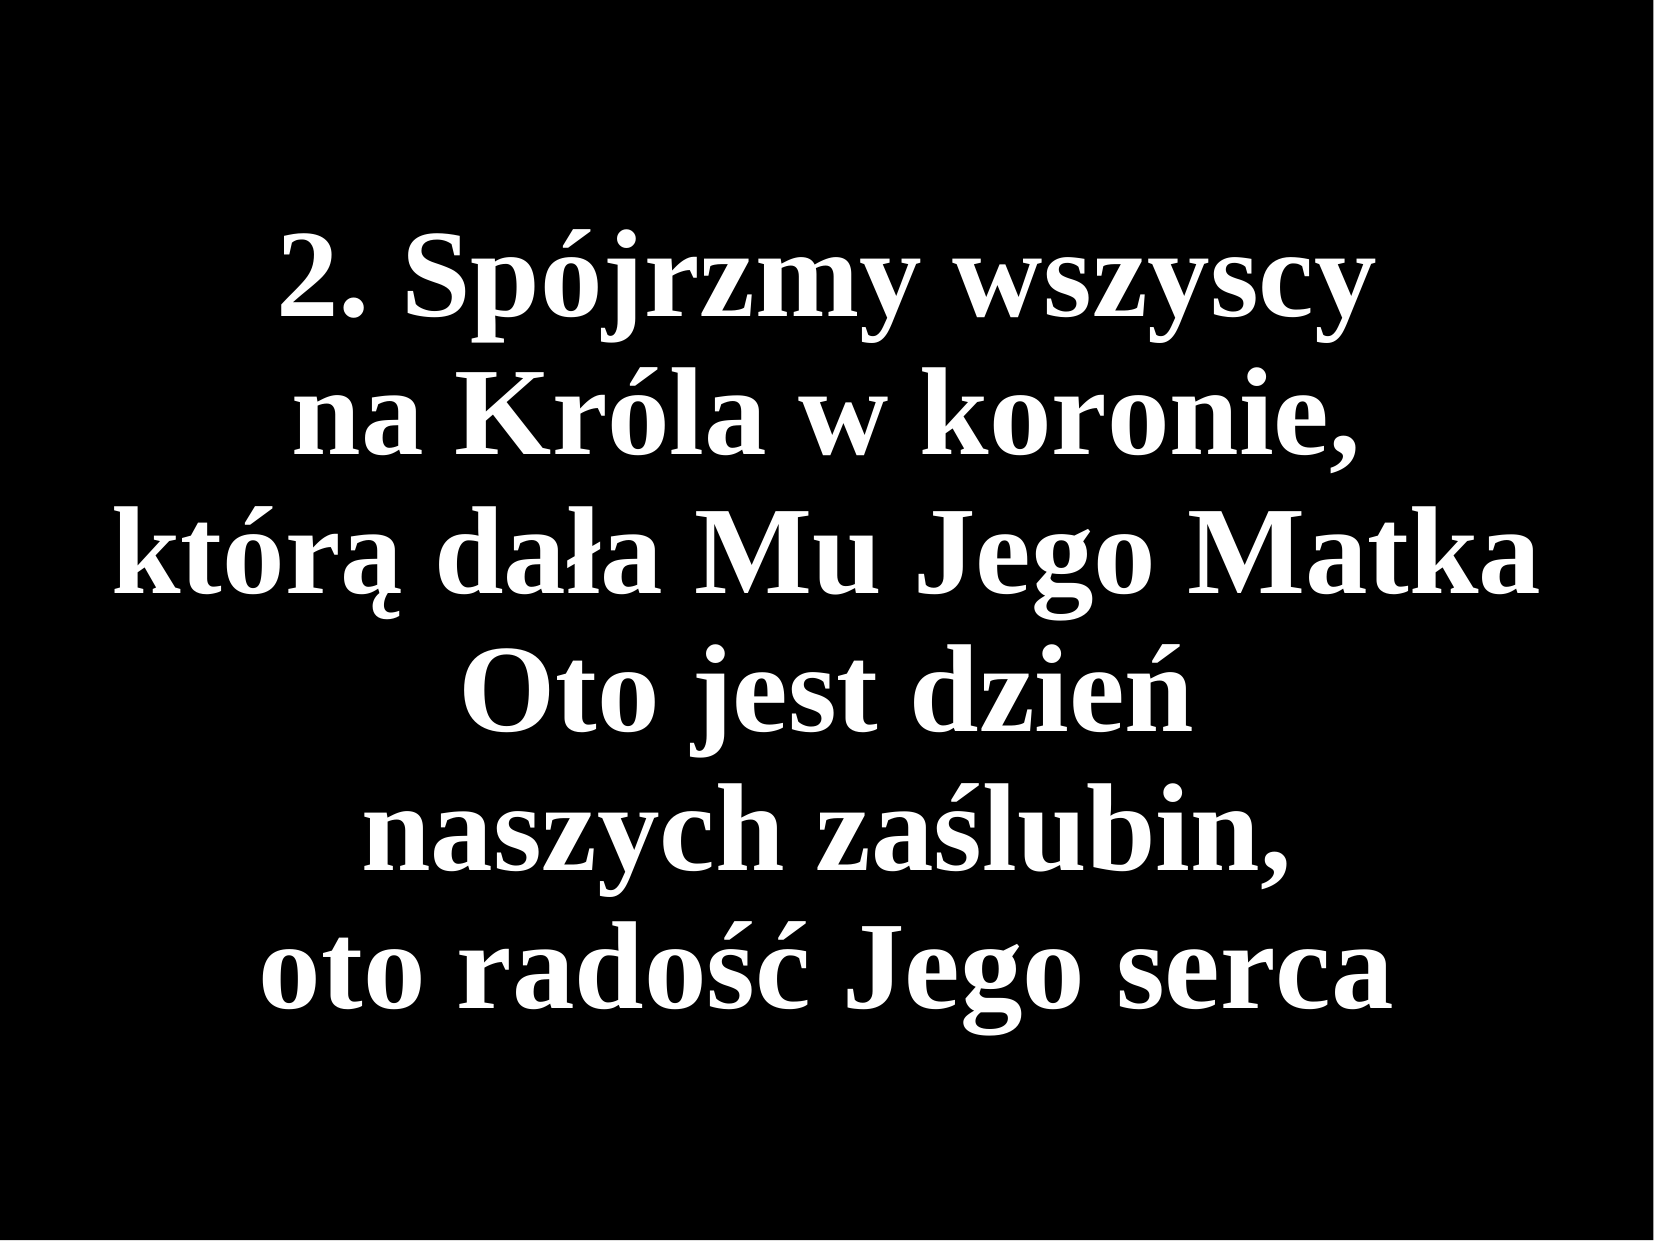

# 2. Spójrzmy wszyscy na Króla w koronie, którą dała Mu Jego Matka Oto jest dzień naszych zaślubin, oto radość Jego serca